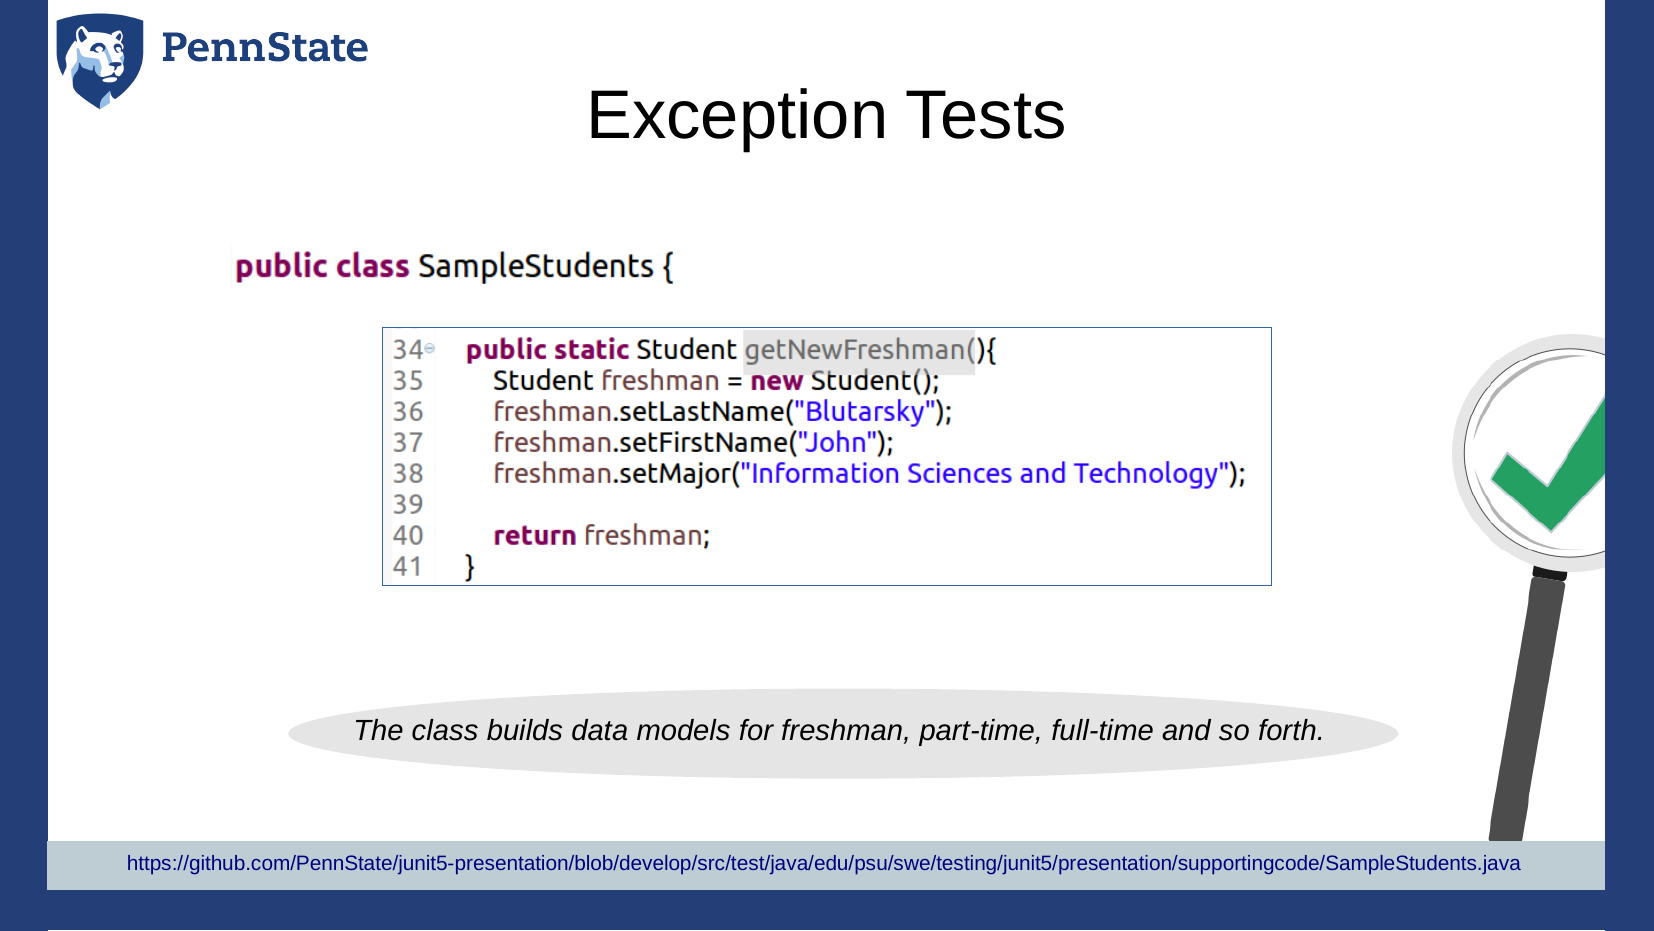

# Exception Tests
The class builds data models for freshman, part-time, full-time and so forth.
https://github.com/PennState/junit5-presentation/blob/develop/src/test/java/edu/psu/swe/testing/junit5/presentation/supportingcode/SampleStudents.java